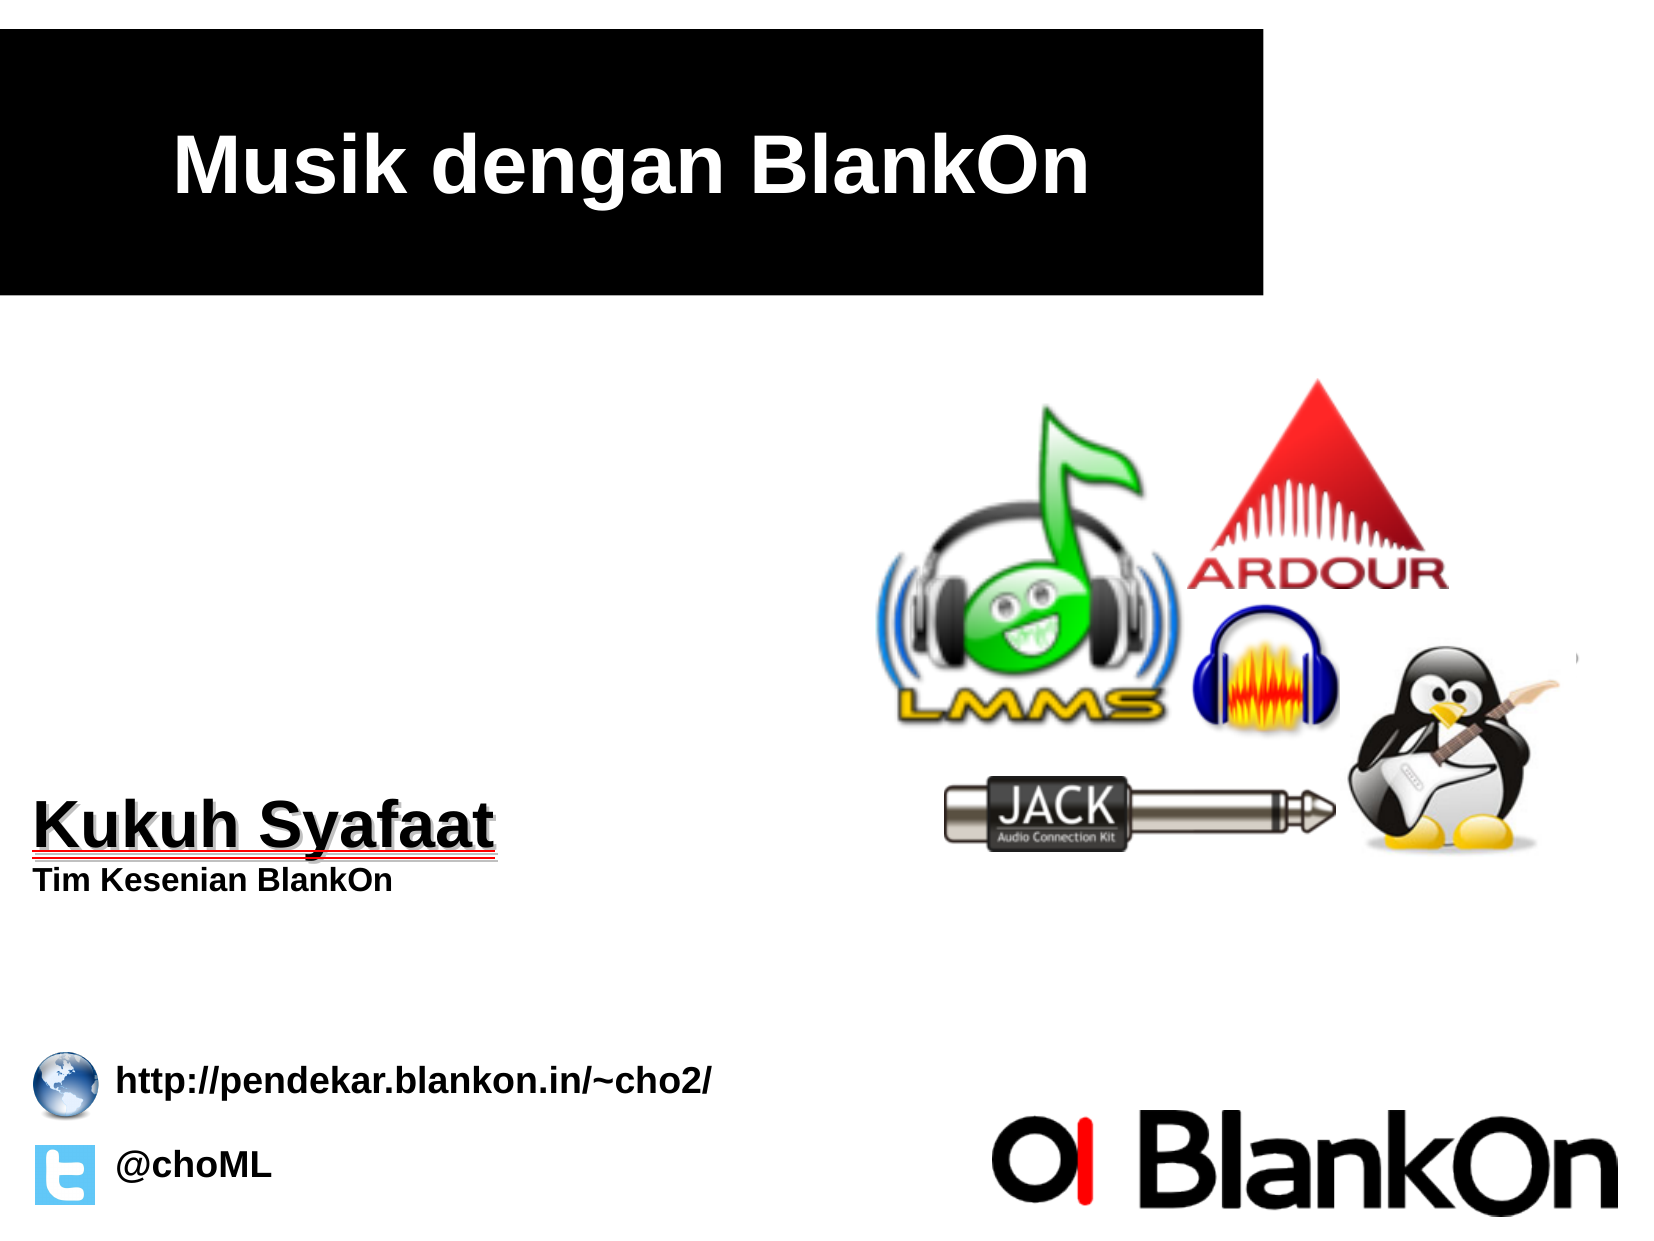

Musik dengan BlankOn
Kukuh Syafaat
Tim Kesenian BlankOn
 http://pendekar.blankon.in/~cho2/
@choML